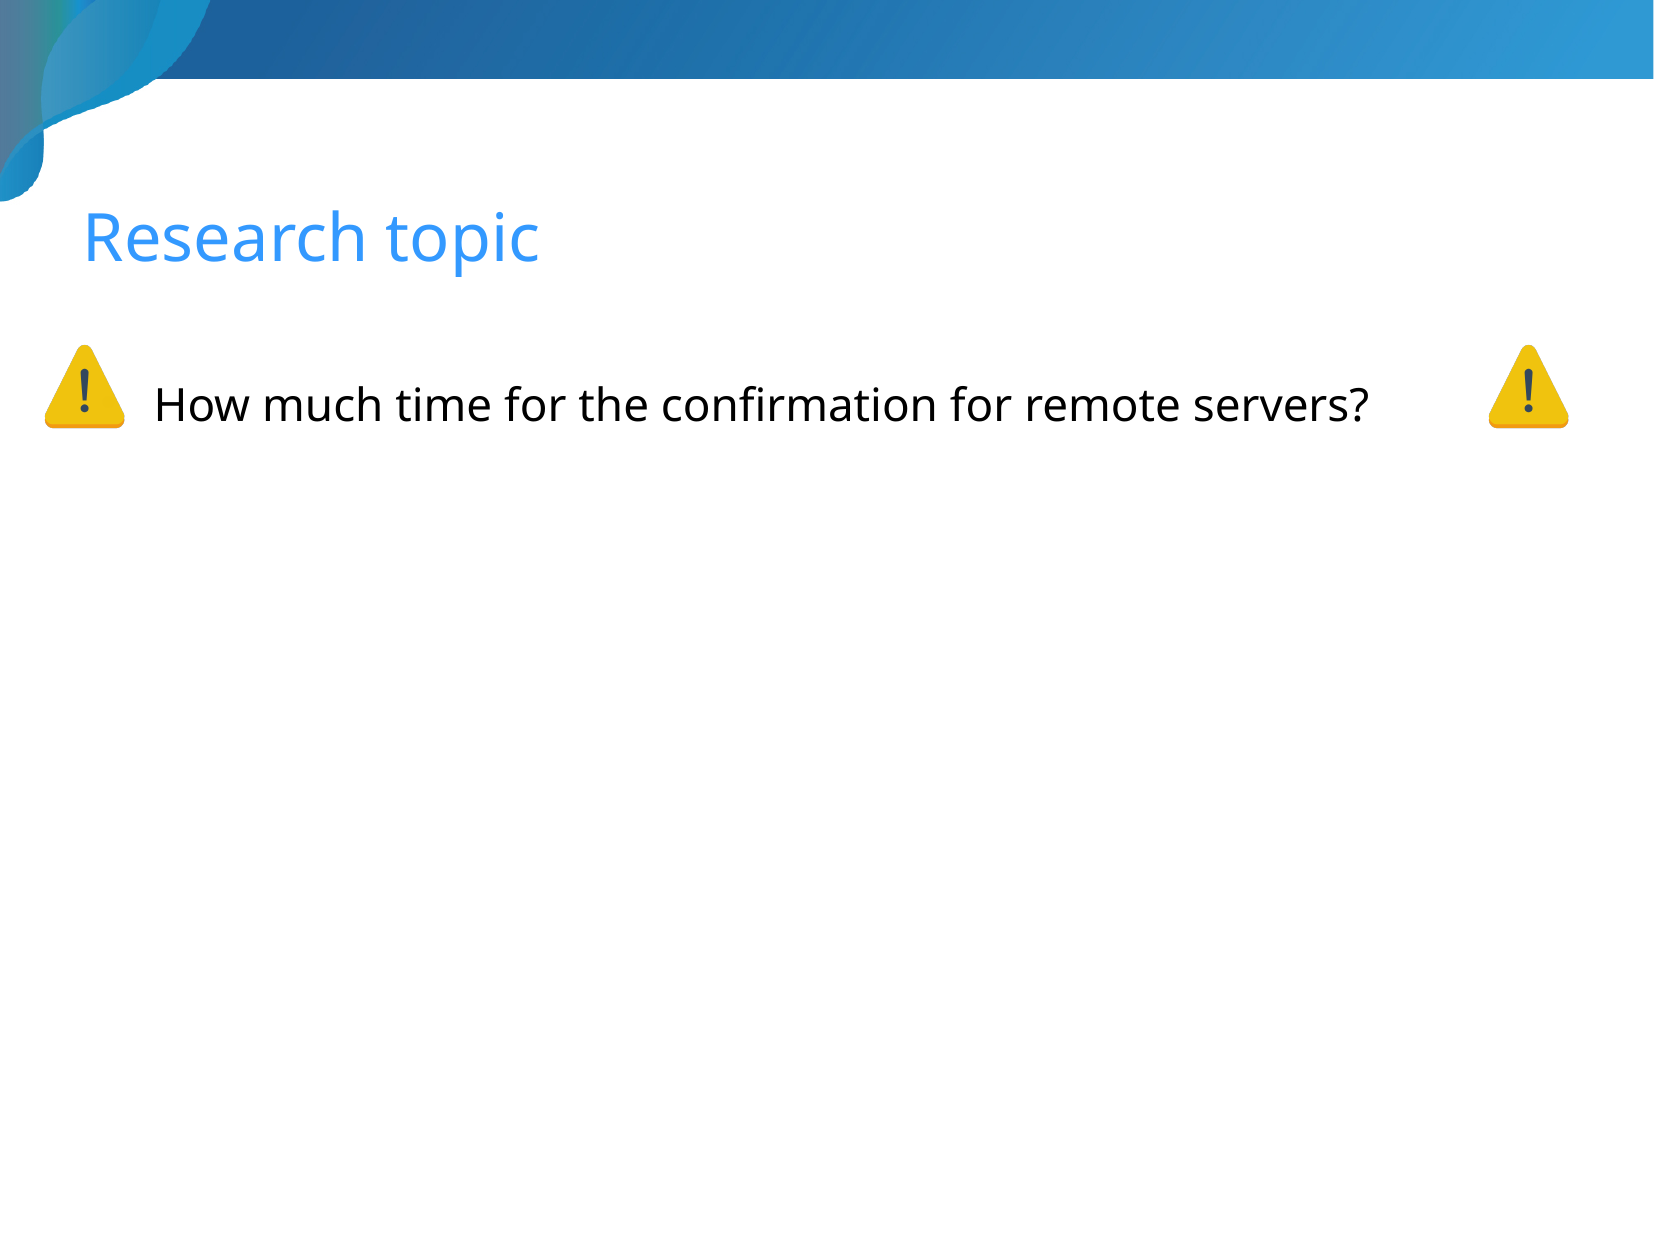

# Research topic
How much time for the confirmation for remote servers?